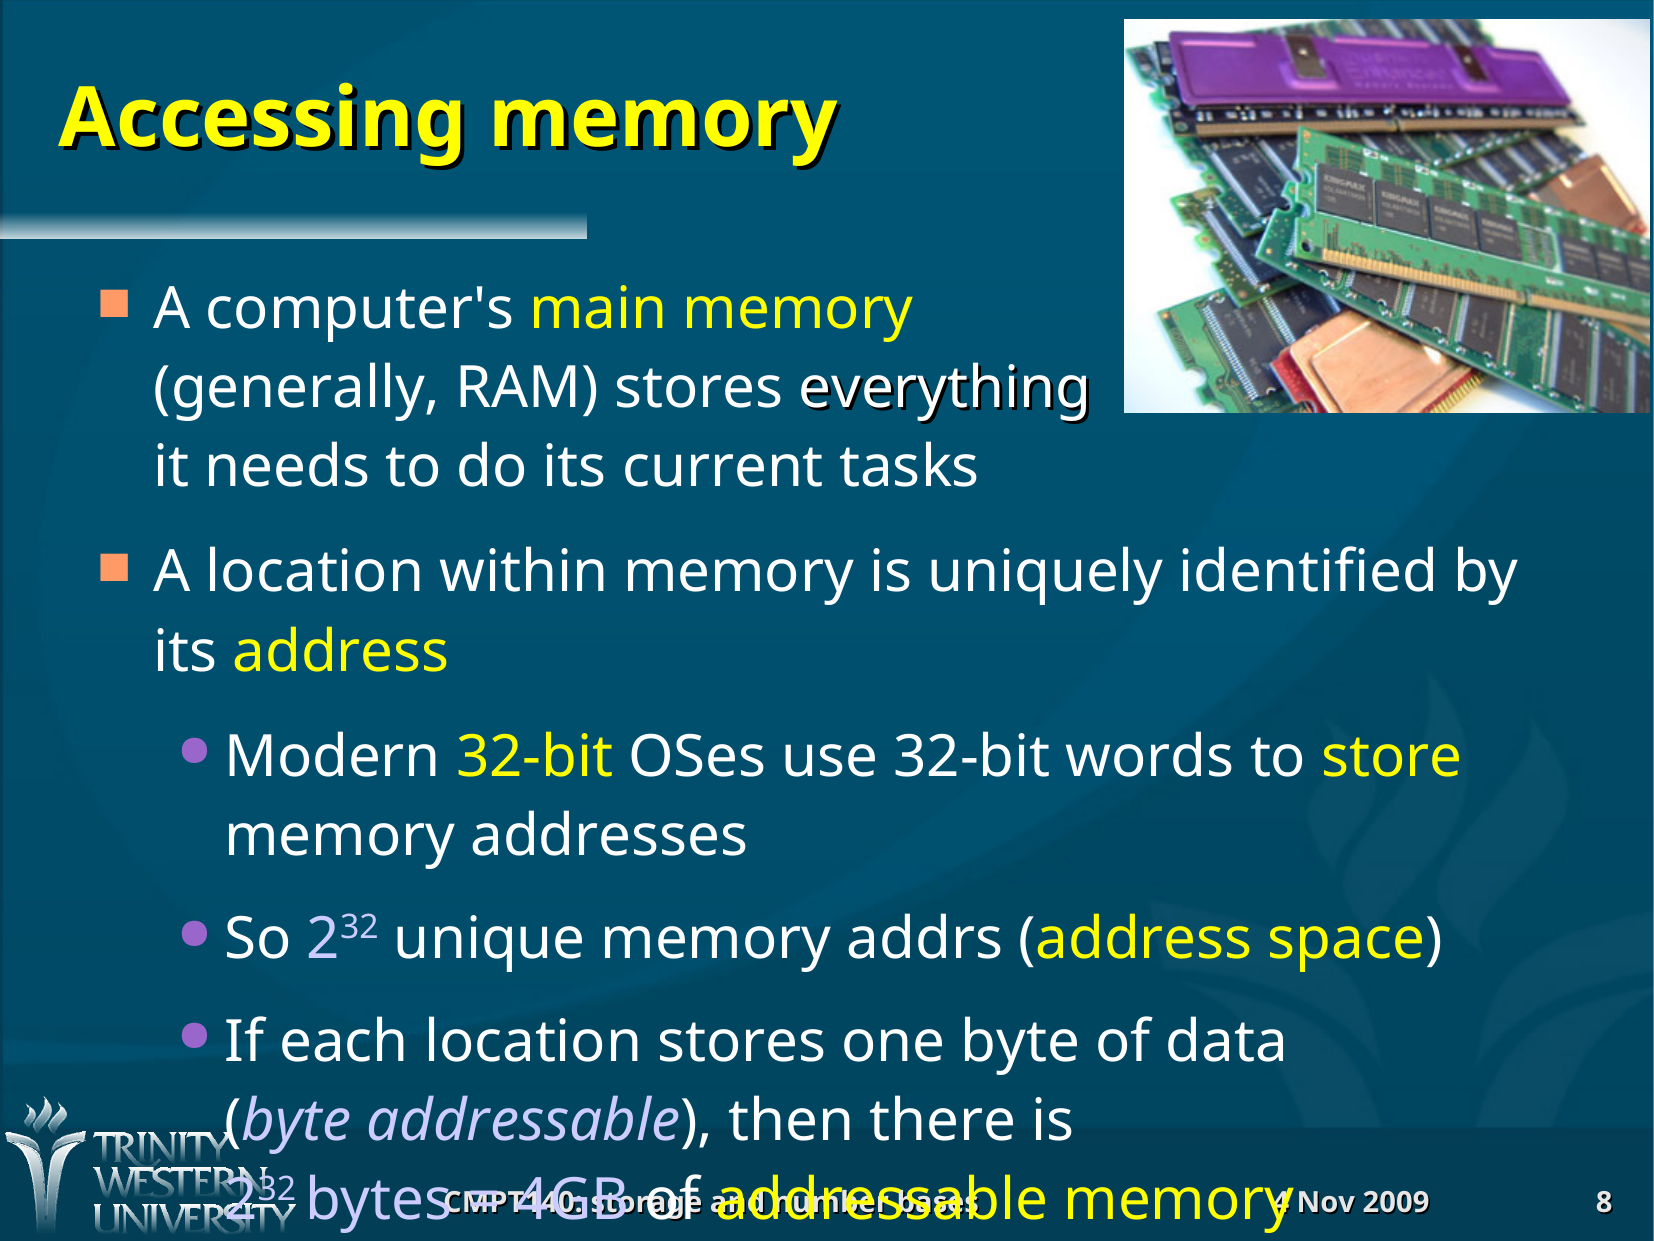

# Accessing memory
A computer's main memory
(generally, RAM) stores everything
it needs to do its current tasks
A location within memory is uniquely identified by its address
Modern 32-bit OSes use 32-bit words to store memory addresses
So 232 unique memory addrs (address space)
If each location stores one byte of data
(byte addressable), then there is
232 bytes = 4GB of addressable memory
CMPT140: storage and number bases
4 Nov 2009
8